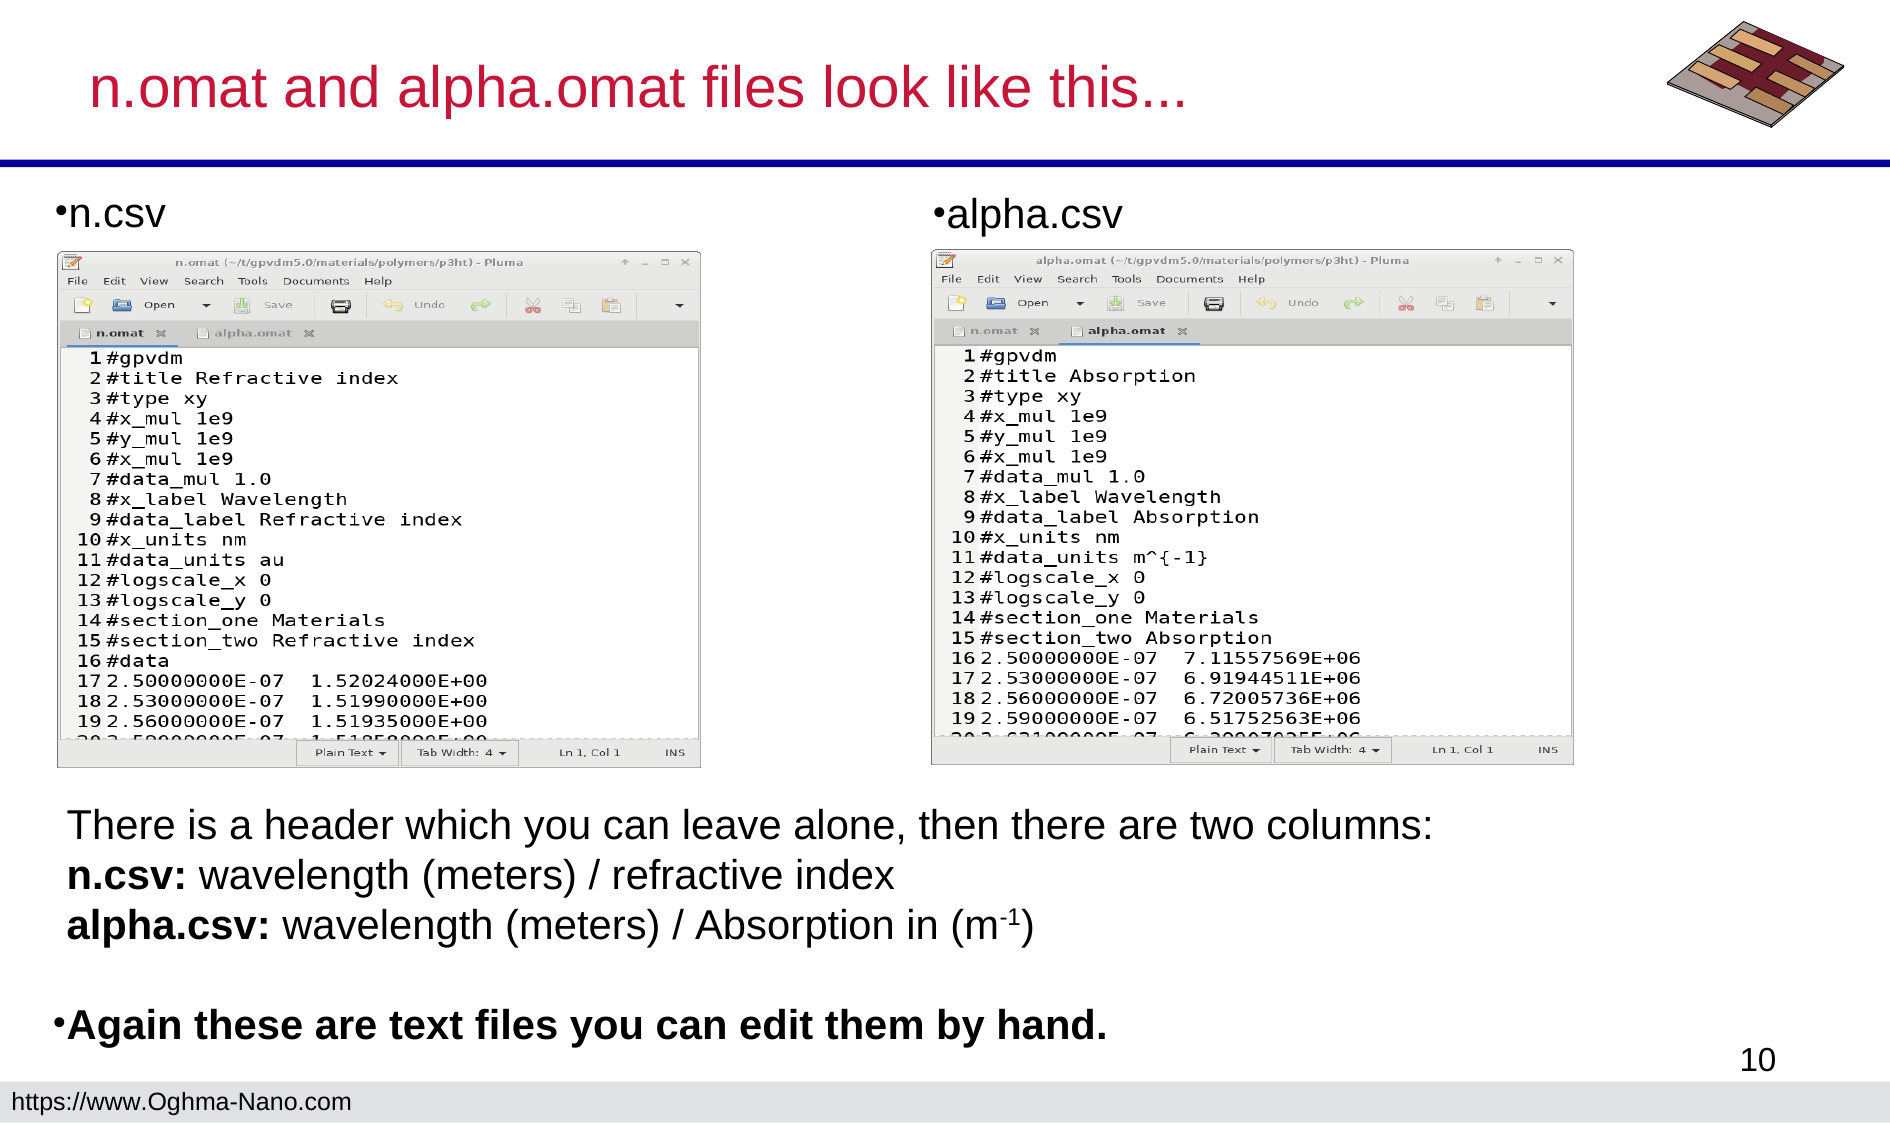

# n.omat and alpha.omat files look like this...
n.csv
alpha.csv
There is a header which you can leave alone, then there are two columns:
n.csv: wavelength (meters) / refractive index
alpha.csv: wavelength (meters) / Absorption in (m-1)
Again these are text files you can edit them by hand.